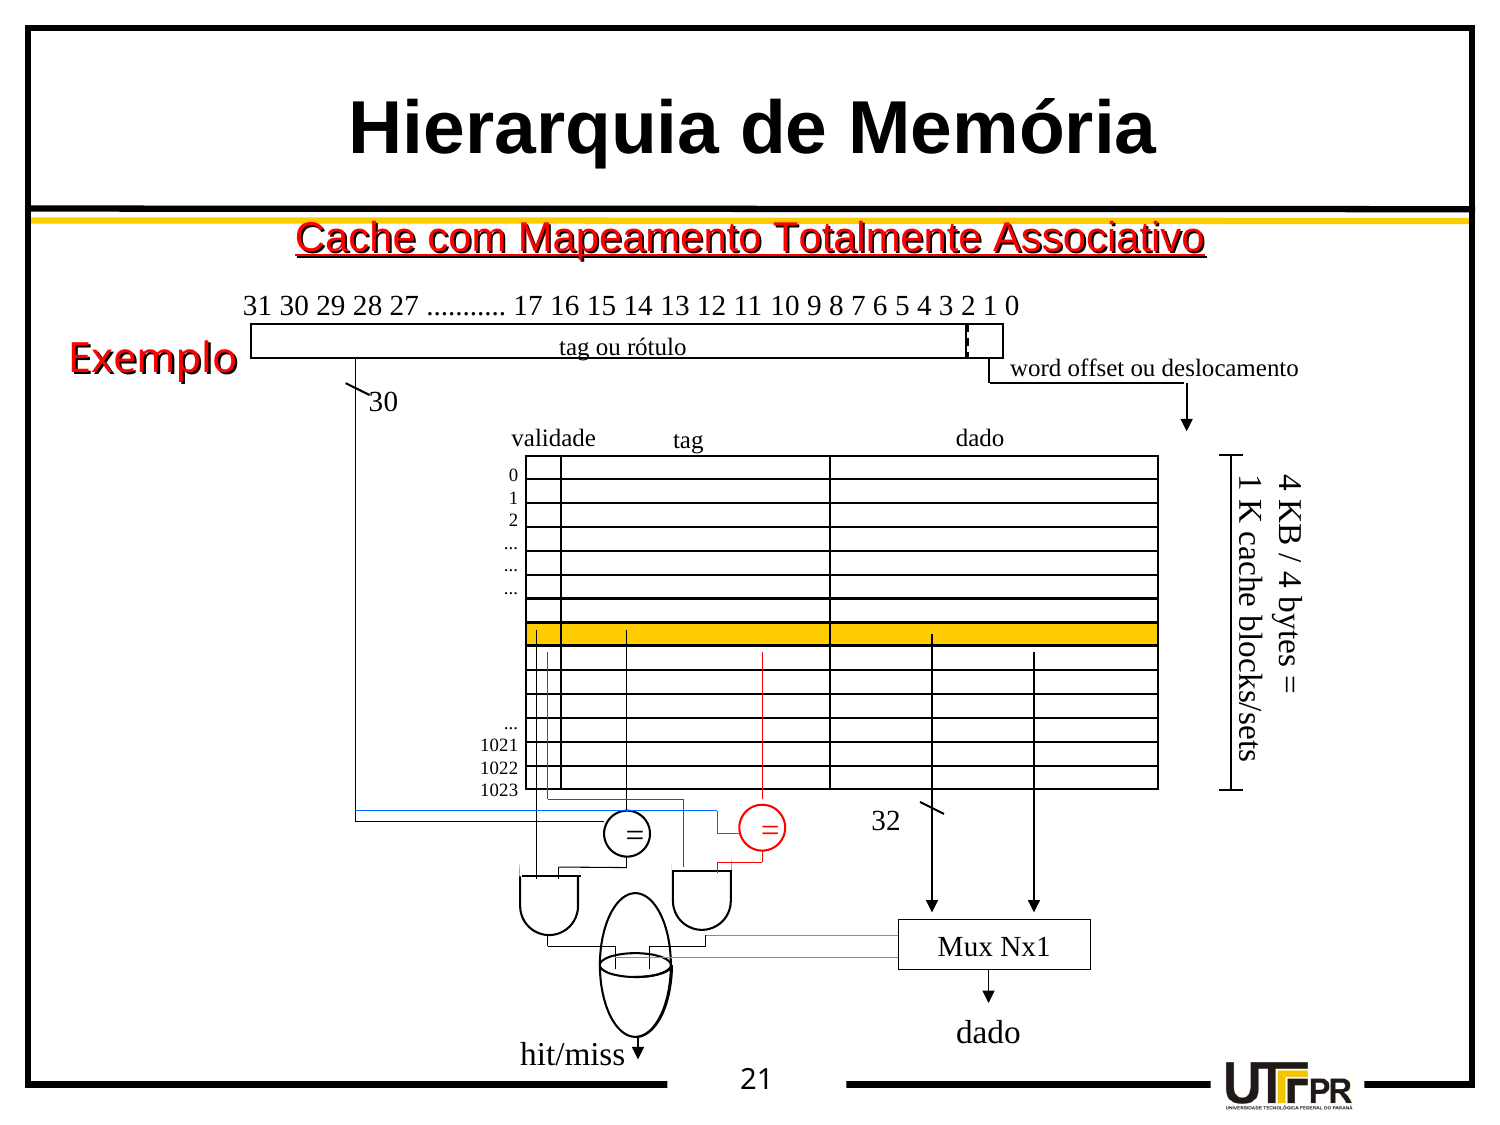

# Hierarquia de Memória
Cache com Mapeamento Totalmente Associativo
Exemplo
31 30 29 28 27 ........... 17 16 15 14 13 12 11 10 9 8 7 6 5 4 3 2 1 0
tag ou rótulo
word offset ou deslocamento
30
dado
validade
tag
0
1
2
...
...
...
...
1021
1022
1023
4 KB / 4 bytes =
1 K cache blocks/sets
32
=
=
Mux Nx1
dado
hit/miss